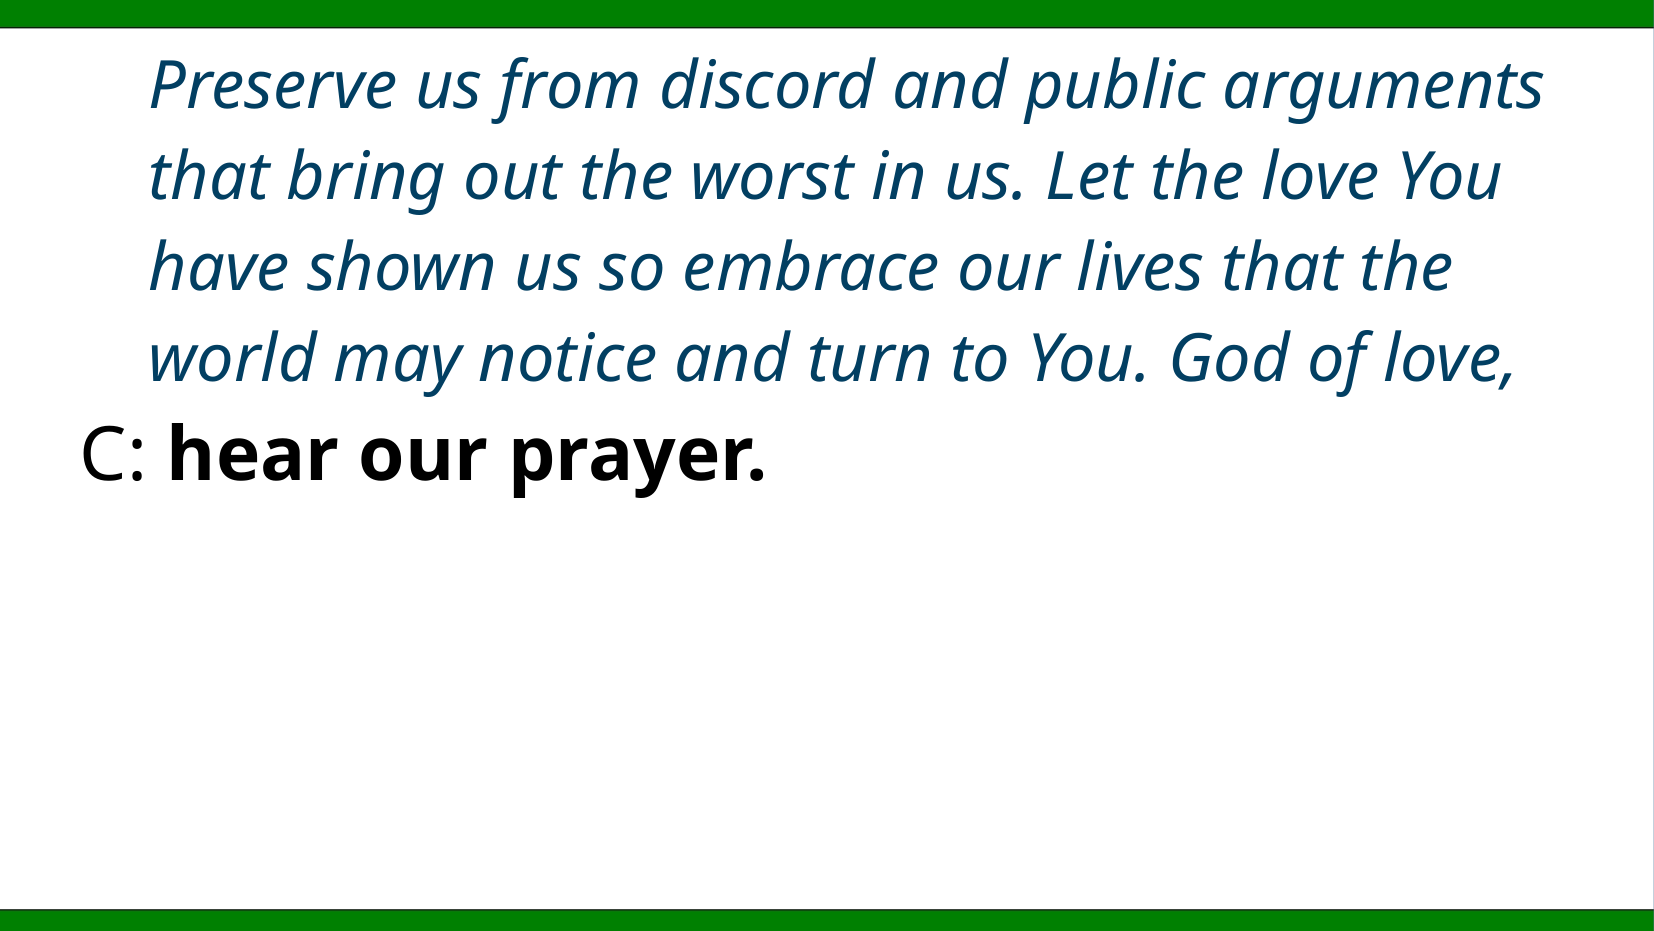

Preserve us from discord and public arguments
 that bring out the worst in us. Let the love You
 have shown us so embrace our lives that the
 world may notice and turn to You. God of love,
C: hear our prayer.